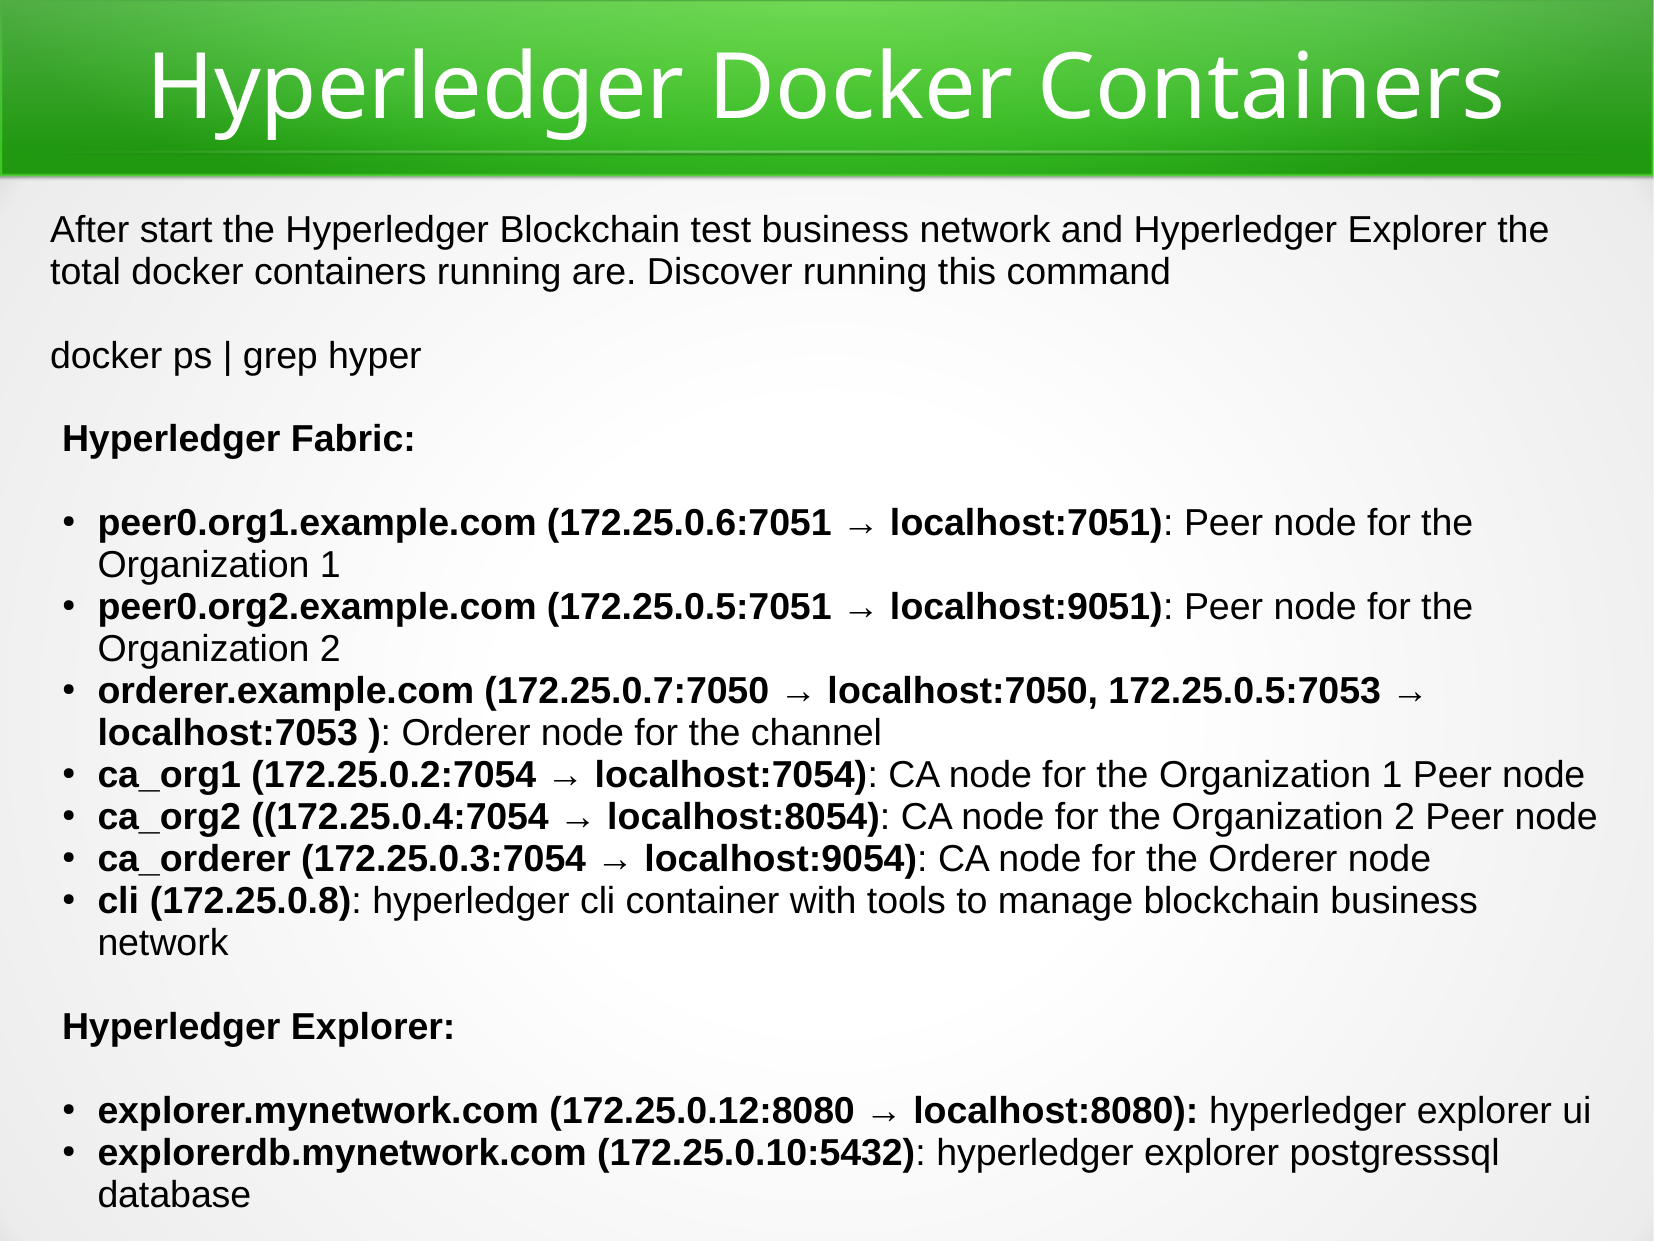

# Hyperledger Docker Containers
After start the Hyperledger Blockchain test business network and Hyperledger Explorer the total docker containers running are. Discover running this command
docker ps | grep hyper
Hyperledger Fabric:
peer0.org1.example.com (172.25.0.6:7051 → localhost:7051): Peer node for the Organization 1
peer0.org2.example.com (172.25.0.5:7051 → localhost:9051): Peer node for the Organization 2
orderer.example.com (172.25.0.7:7050 → localhost:7050, 172.25.0.5:7053 → localhost:7053 ): Orderer node for the channel
ca_org1 (172.25.0.2:7054 → localhost:7054): CA node for the Organization 1 Peer node
ca_org2 ((172.25.0.4:7054 → localhost:8054): CA node for the Organization 2 Peer node
ca_orderer (172.25.0.3:7054 → localhost:9054): CA node for the Orderer node
cli (172.25.0.8): hyperledger cli container with tools to manage blockchain business network
Hyperledger Explorer:
explorer.mynetwork.com (172.25.0.12:8080 → localhost:8080): hyperledger explorer ui
explorerdb.mynetwork.com (172.25.0.10:5432): hyperledger explorer postgresssql database